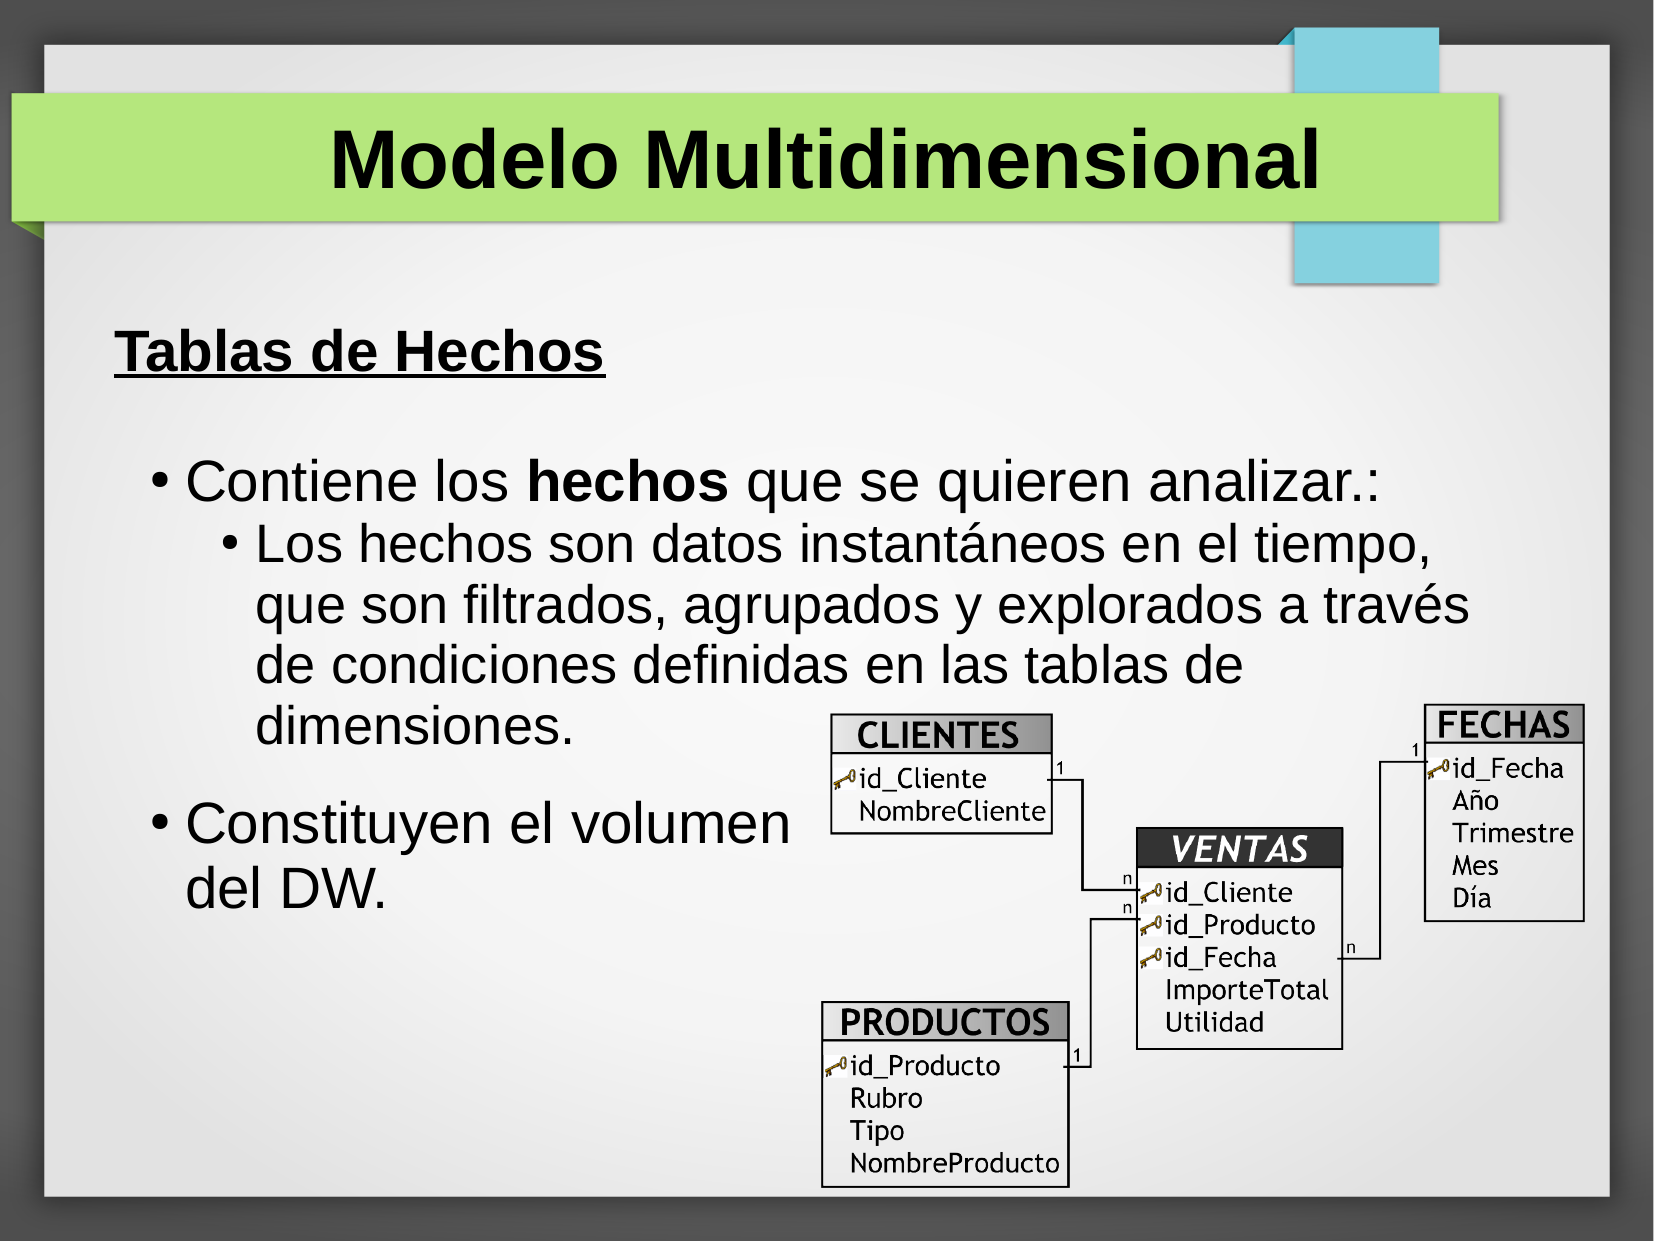

# Modelo Multidimensional
Tablas de Hechos
Contiene los hechos que se quieren analizar.:
Los hechos son datos instantáneos en el tiempo, que son filtrados, agrupados y explorados a través de condiciones definidas en las tablas de dimensiones.
Constituyen el volumen del DW.